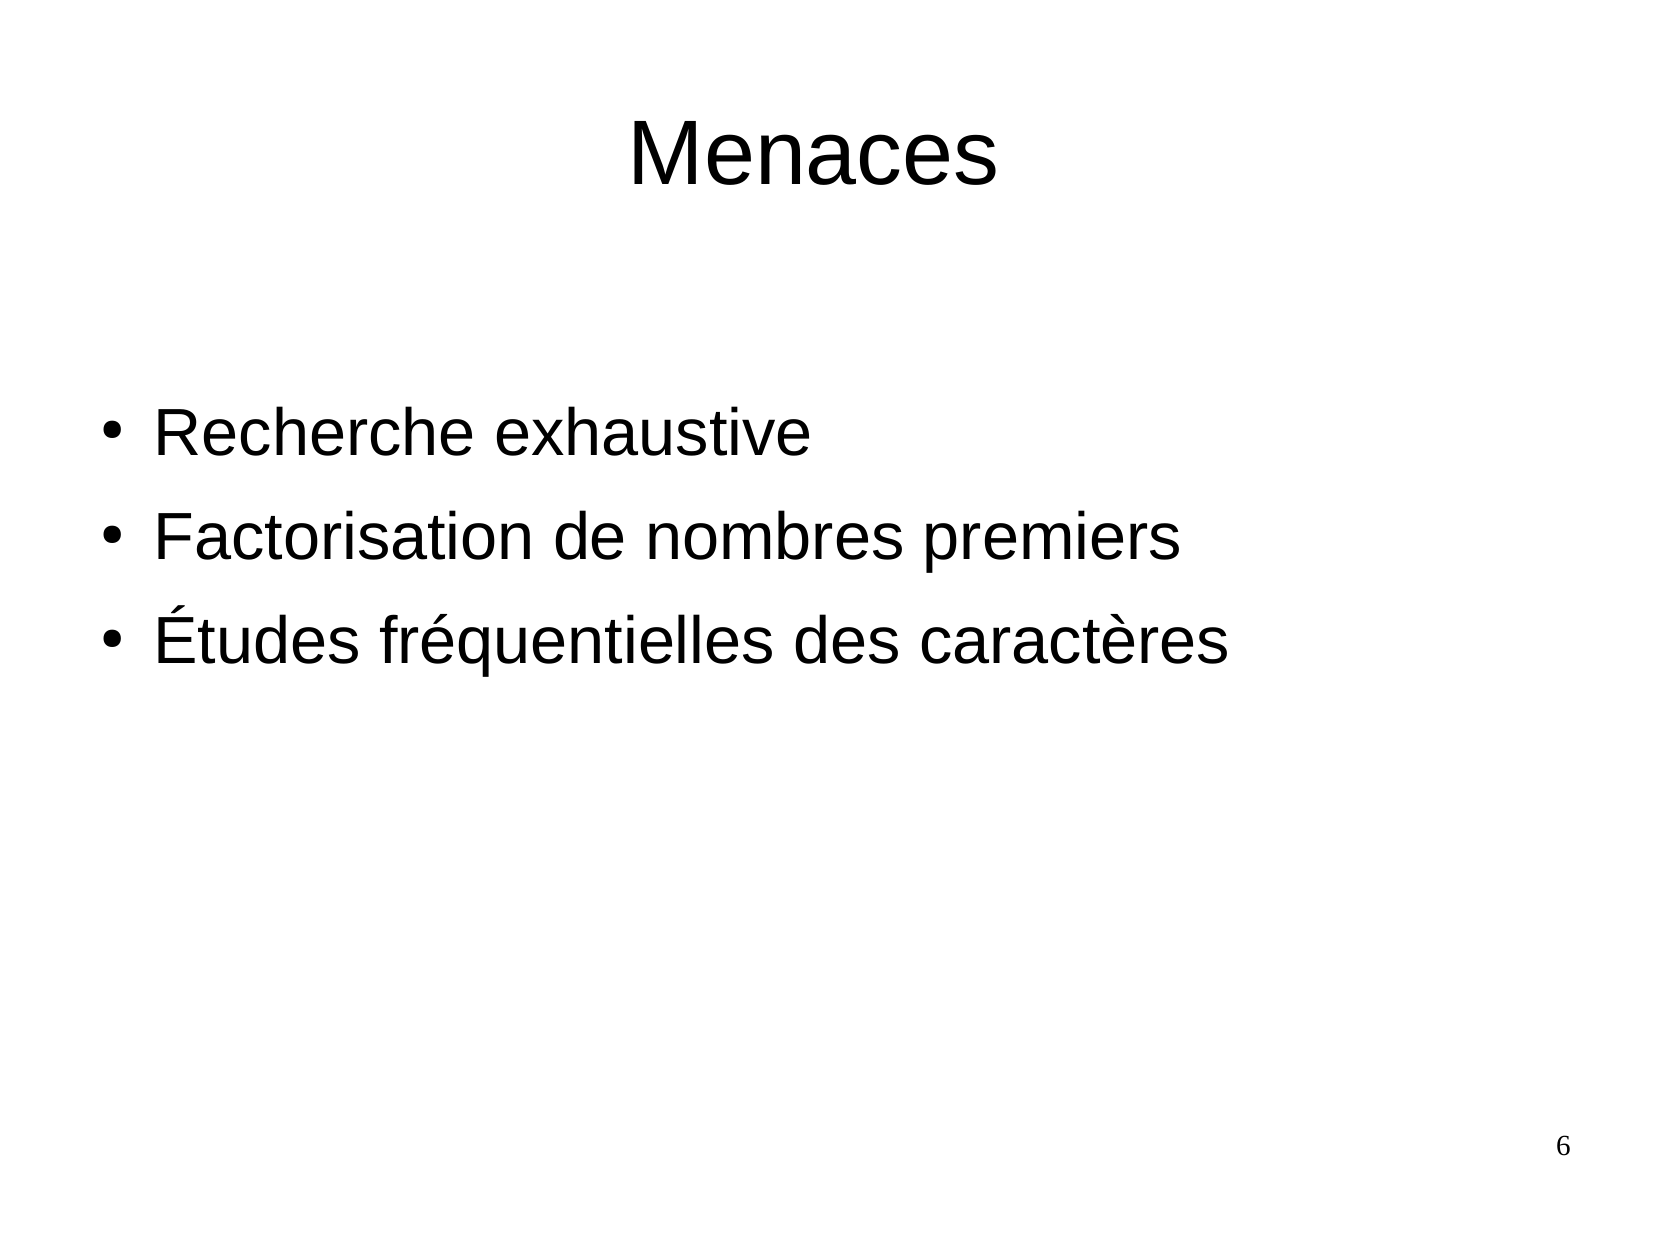

# Menaces
Recherche exhaustive
Factorisation de nombres premiers
Études fréquentielles des caractères
6